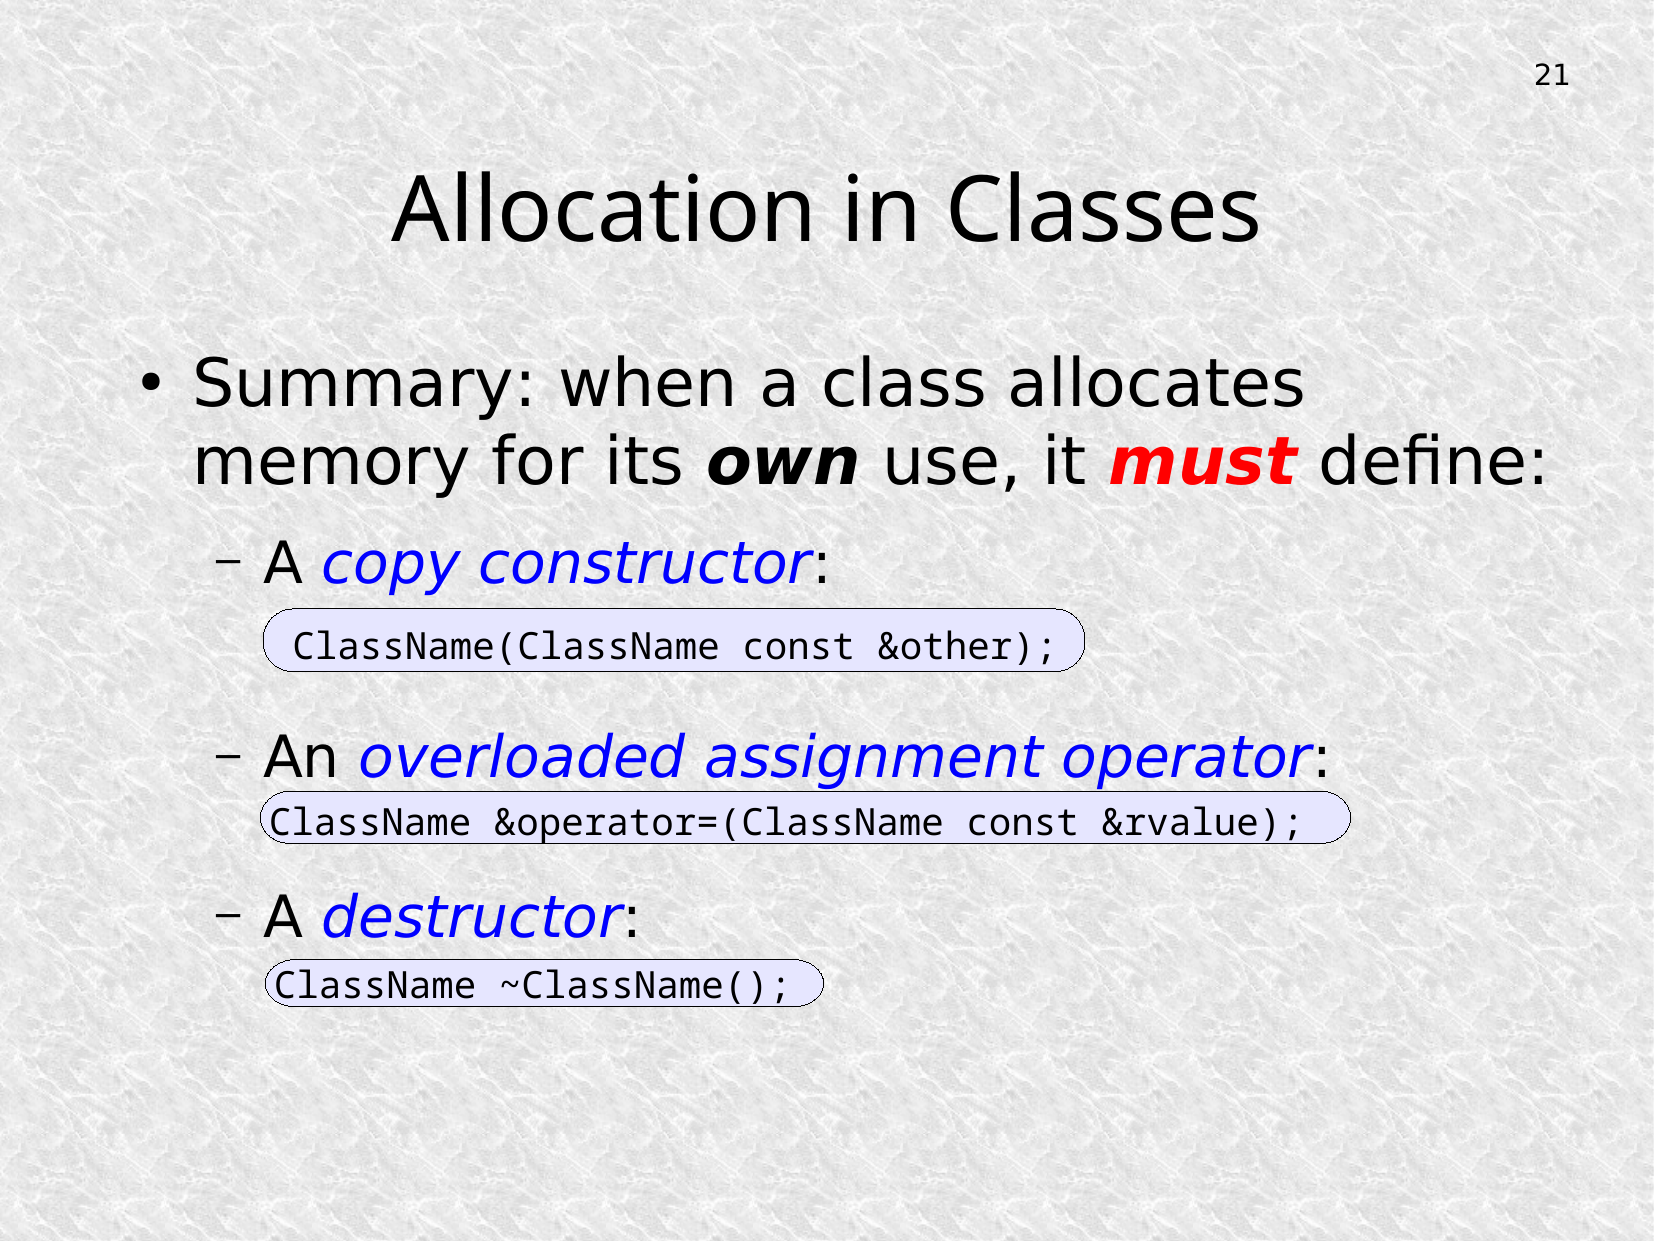

21
# Allocation in Classes
Summary: when a class allocates memory for its own use, it must define:
A copy constructor:
An overloaded assignment operator:
A destructor:
ClassName(ClassName const &other);
ClassName &operator=(ClassName const &rvalue);
ClassName ~ClassName();